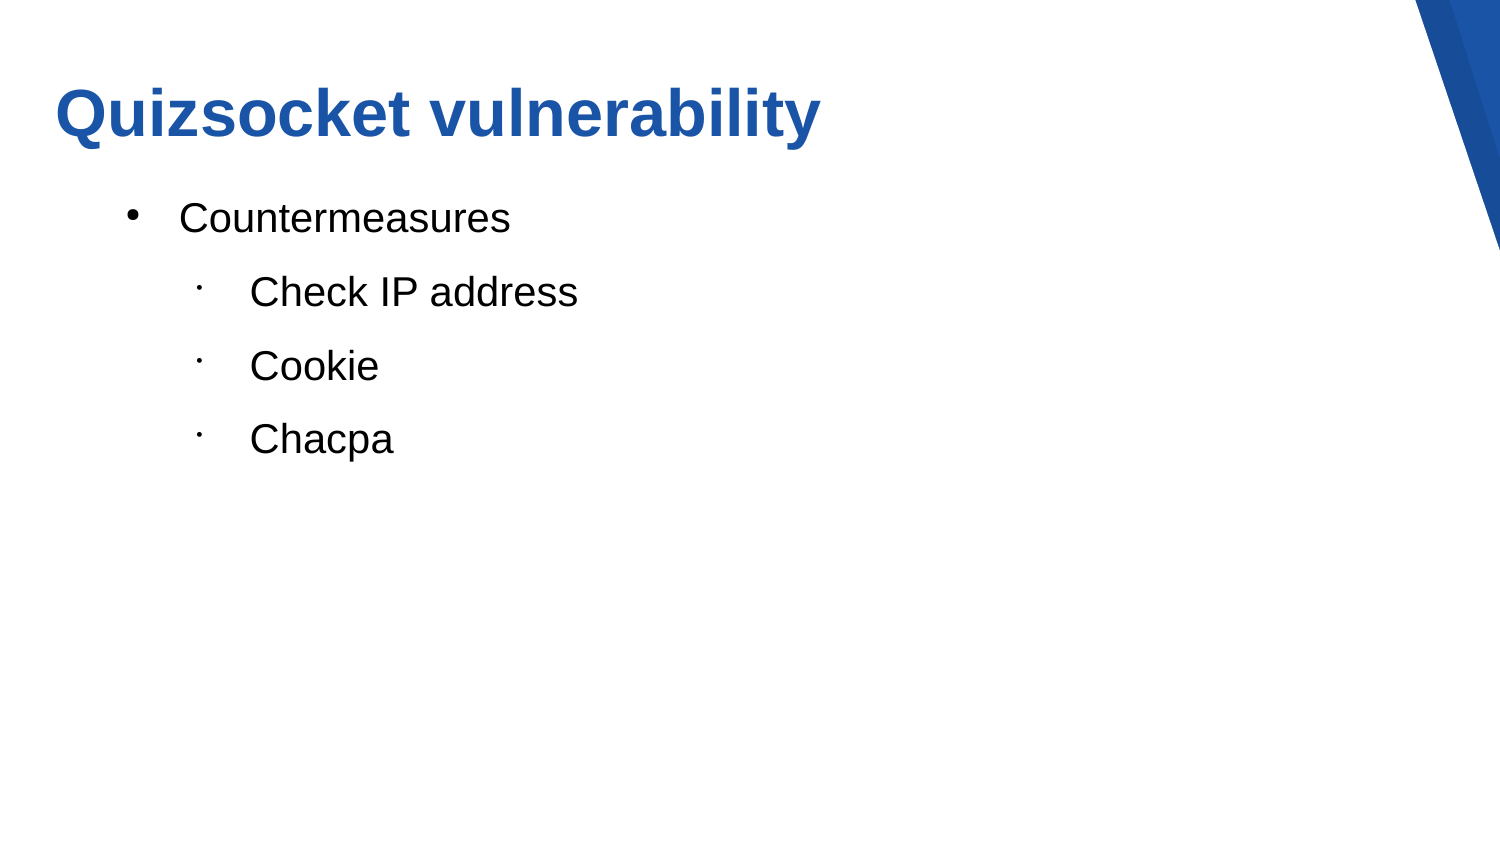

# Quizsocket vulnerability
Countermeasures
Check IP address
Cookie
Chacpa